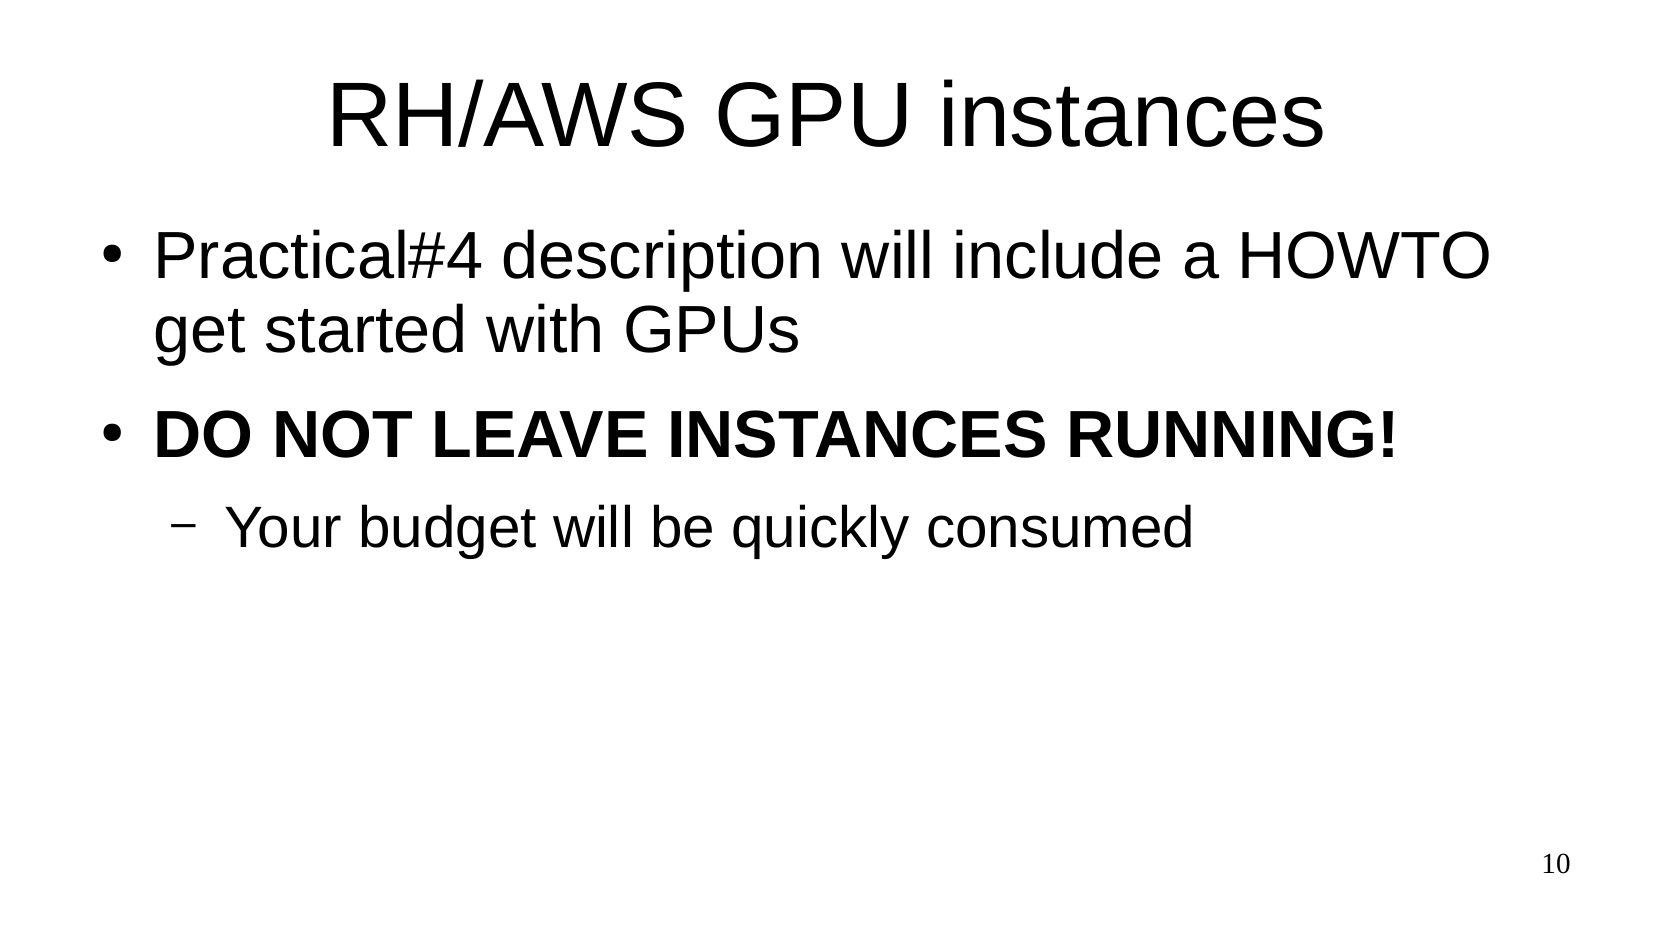

# RH/AWS GPU instances
Practical#4 description will include a HOWTO get started with GPUs
DO NOT LEAVE INSTANCES RUNNING!
Your budget will be quickly consumed
10